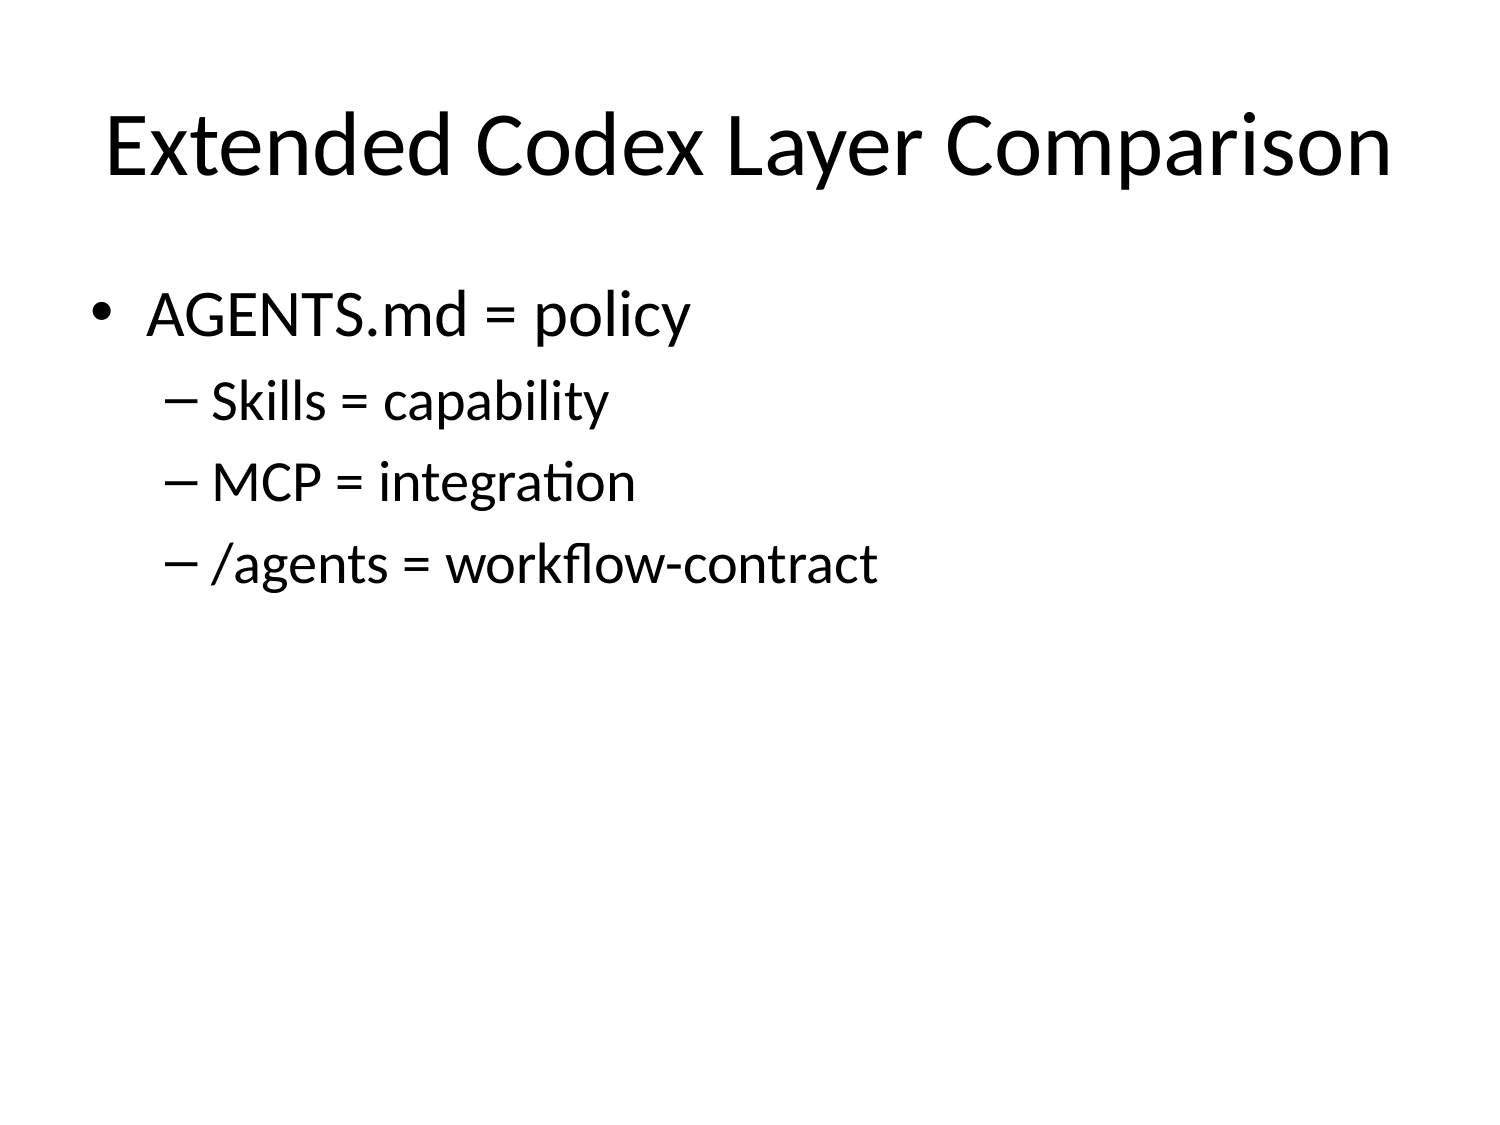

# Extended Codex Layer Comparison
AGENTS.md = policy
Skills = capability
MCP = integration
/agents = workflow-contract